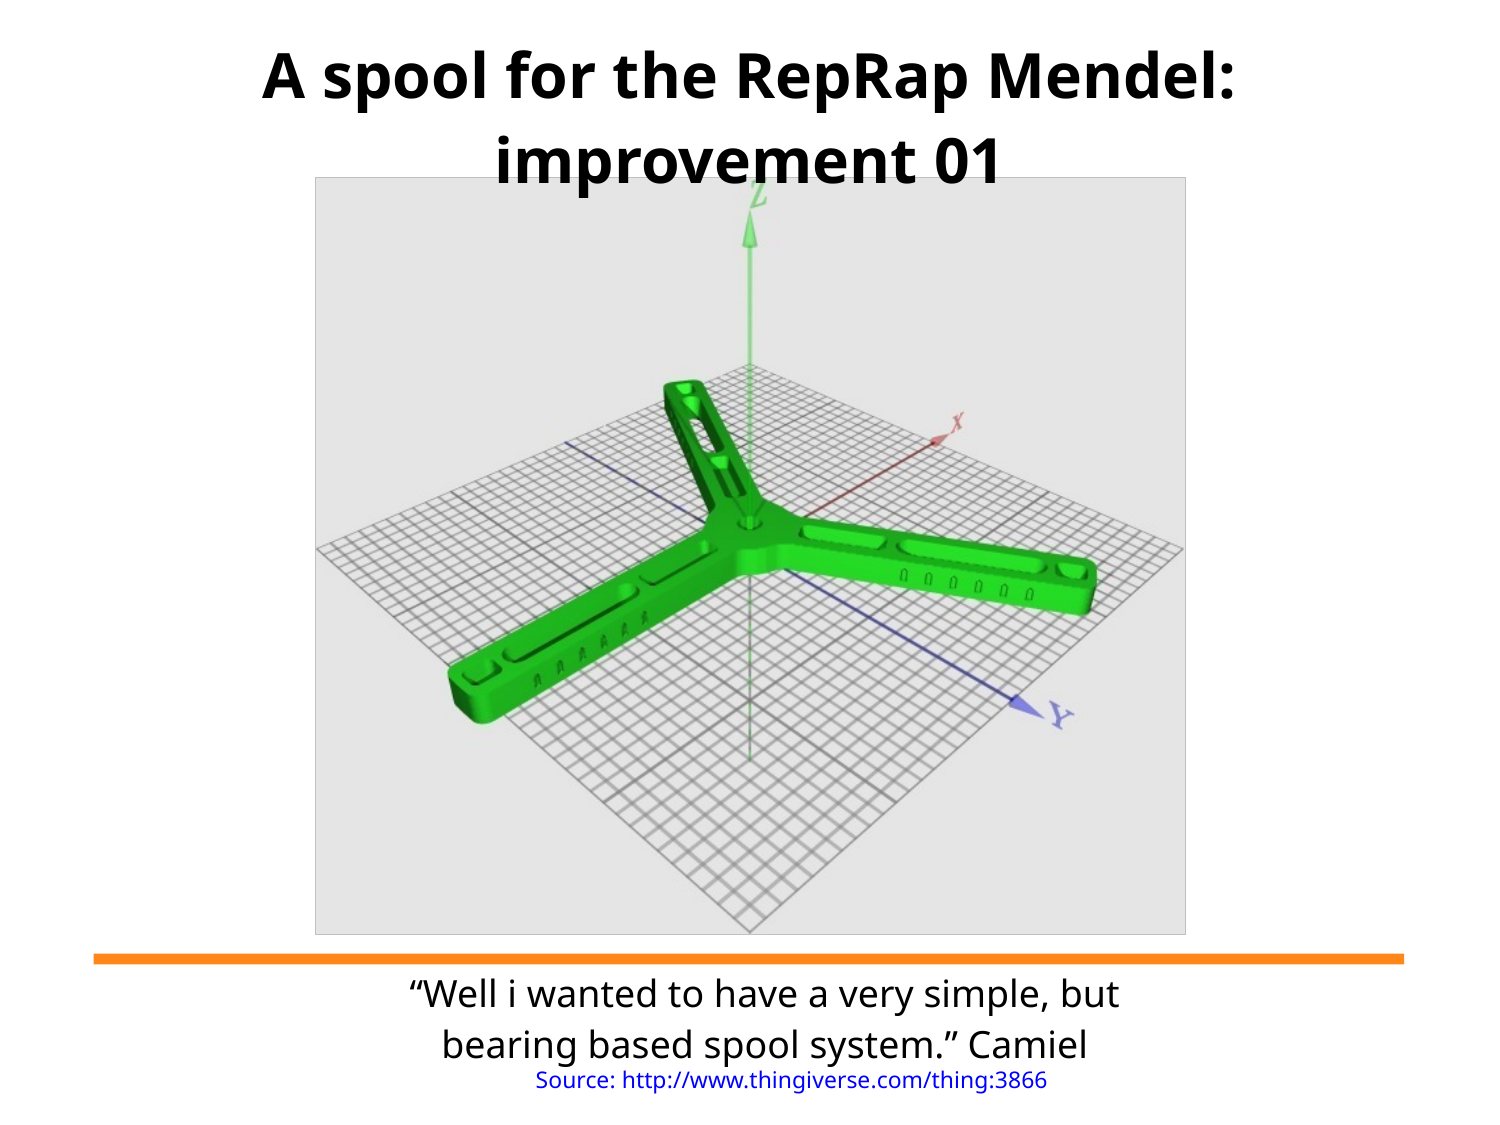

# A spool for the RepRap Mendel: improvement 01
“Well i wanted to have a very simple, but bearing based spool system.” Camiel
Source: http://www.thingiverse.com/thing:3866